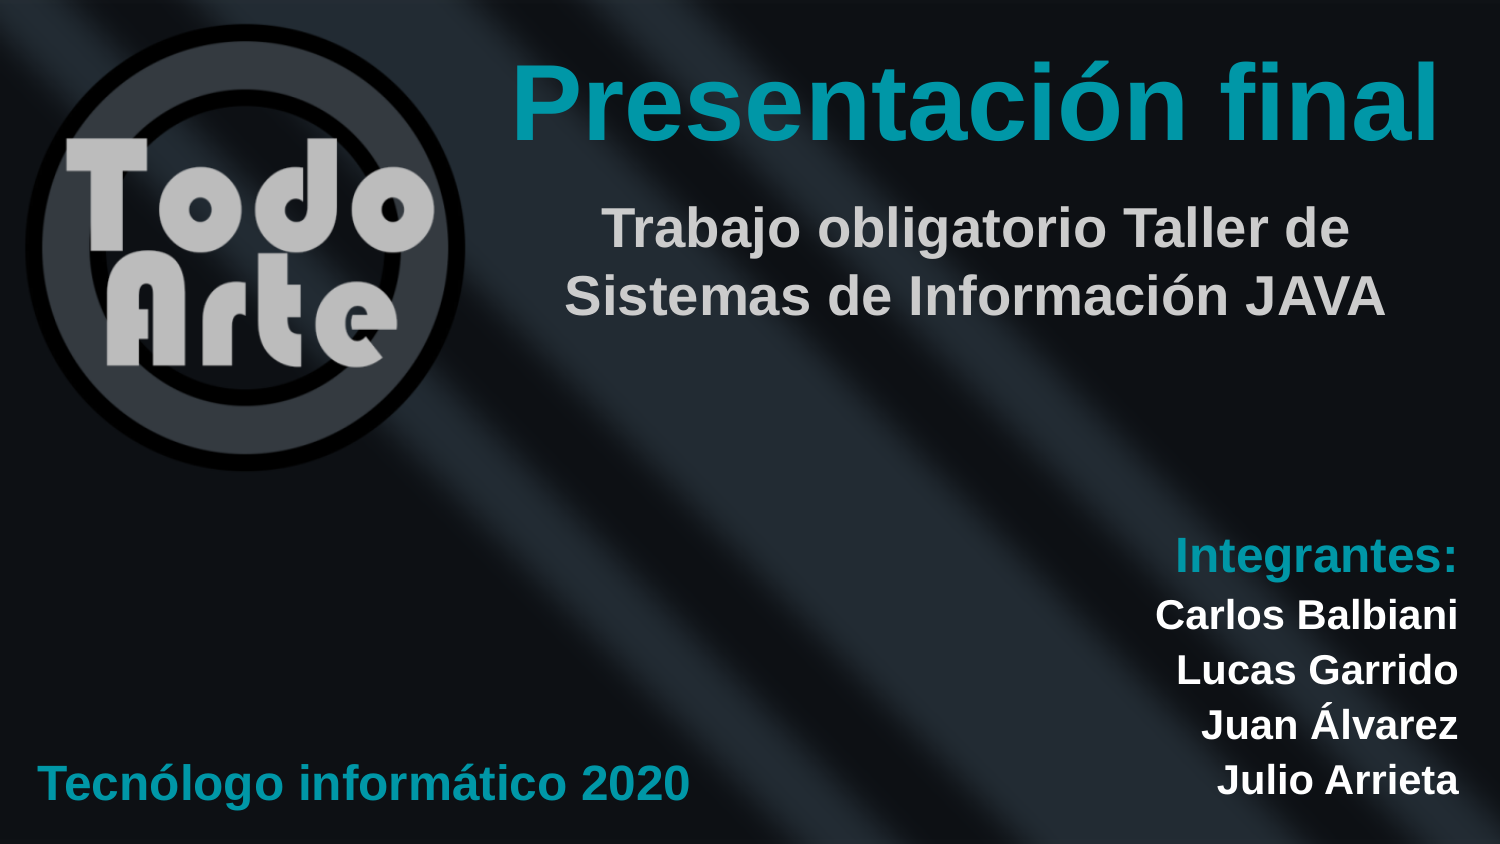

# Presentación final
Trabajo obligatorio Taller de Sistemas de Información JAVA
Integrantes:
Carlos Balbiani
Lucas Garrido
Juan Álvarez
Julio Arrieta
Tecnólogo informático 2020